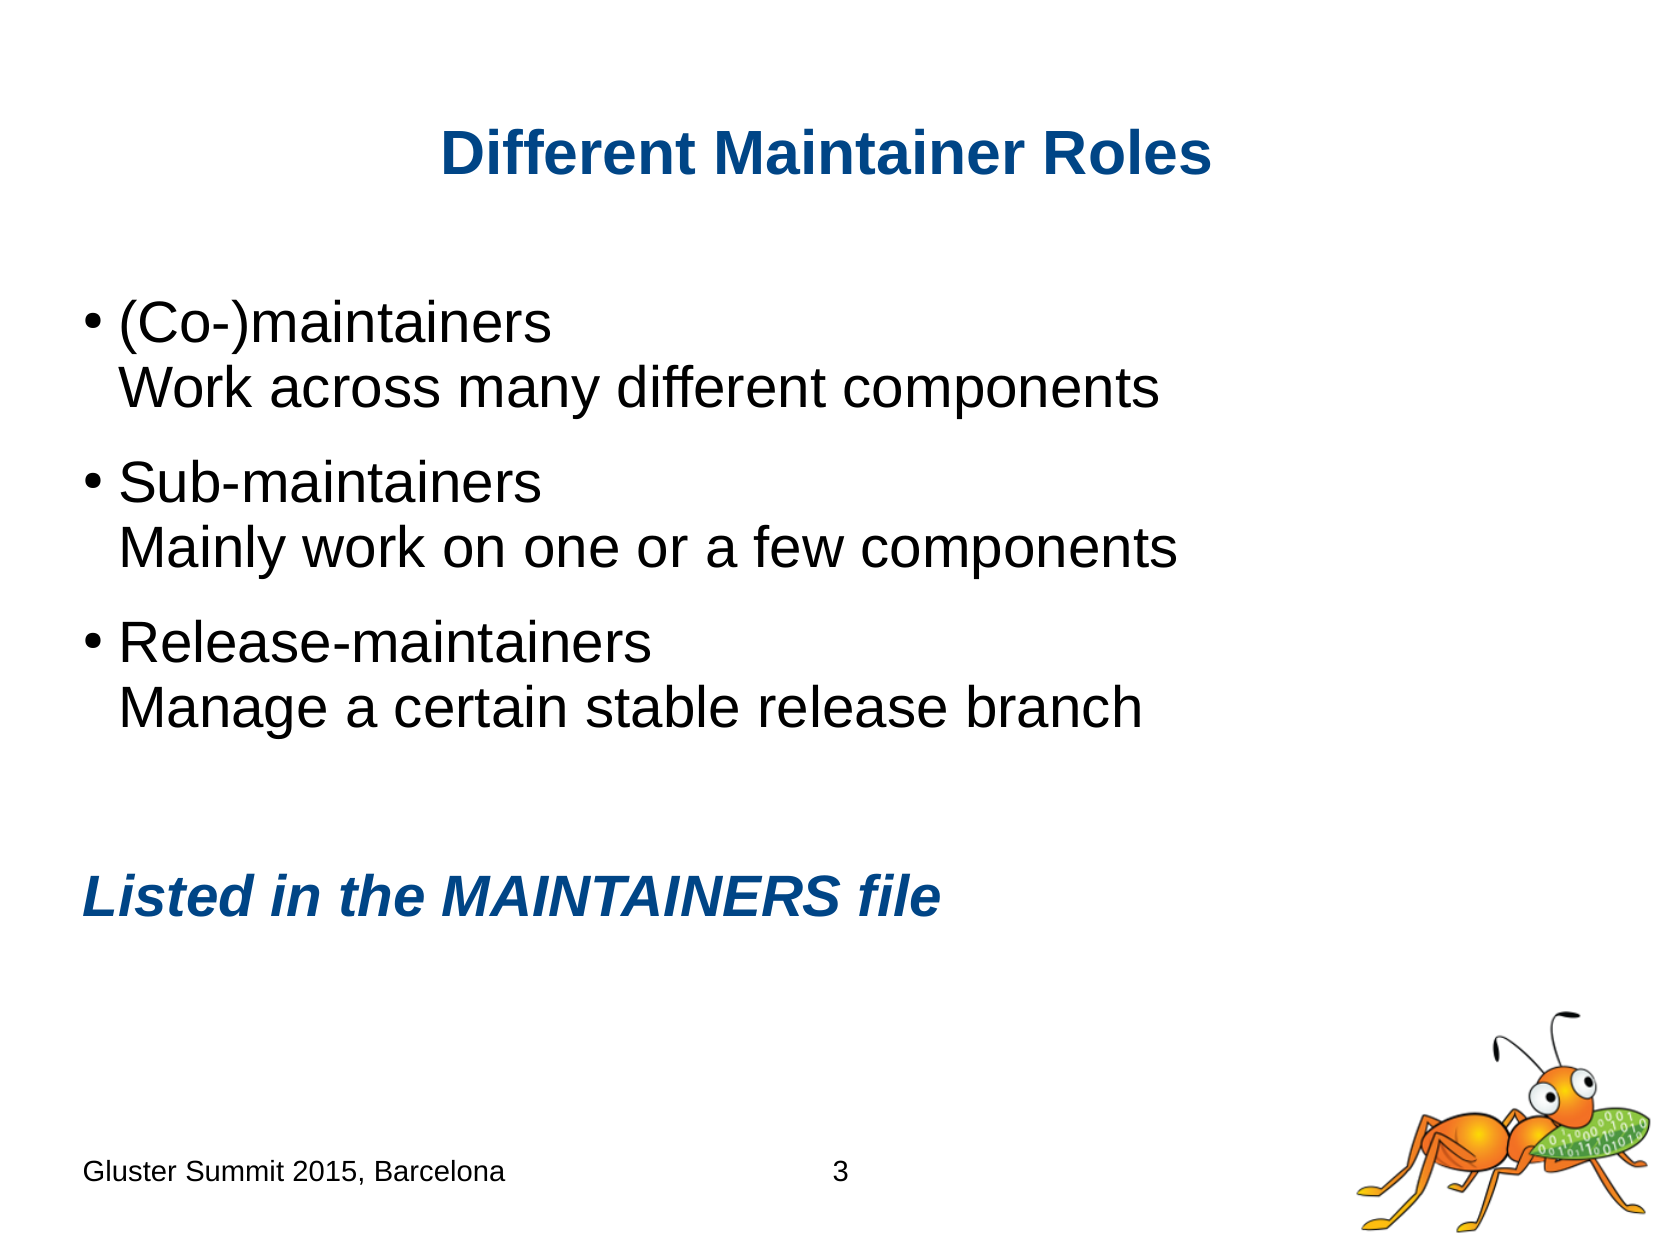

# Different Maintainer Roles
(Co-)maintainers
Work across many different components
Sub-maintainers
Mainly work on one or a few components
Release-maintainers
Manage a certain stable release branch
Listed in the MAINTAINERS file
Gluster Summit 2015, Barcelona
3